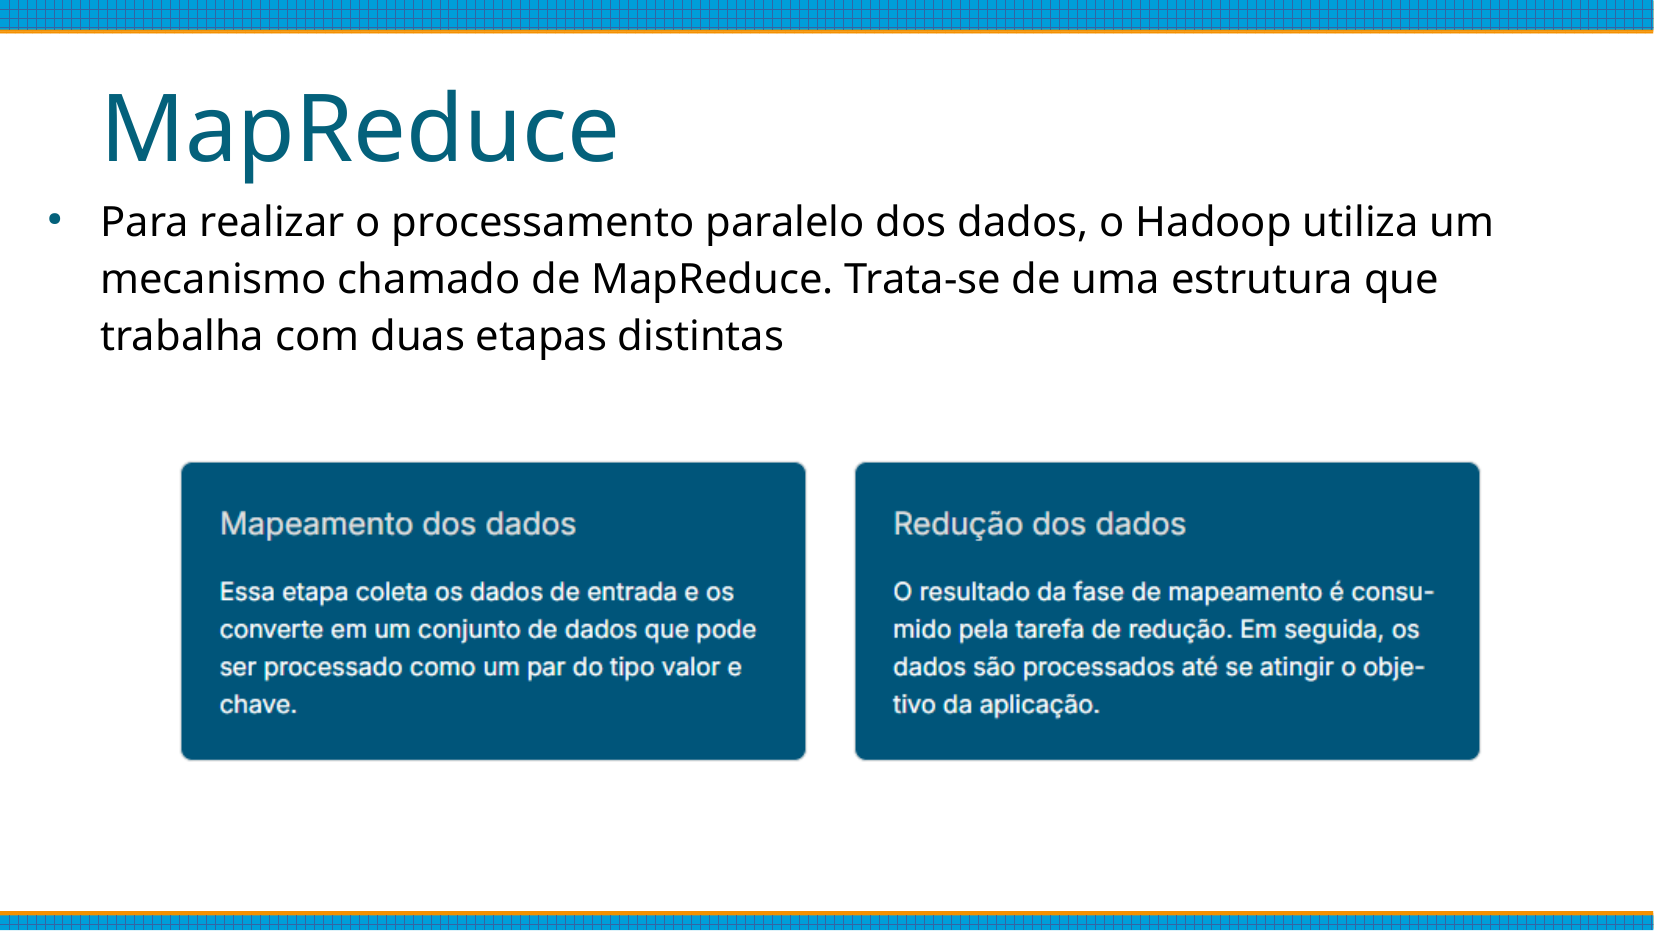

# MapReduce
Para realizar o processamento paralelo dos dados, o Hadoop utiliza um mecanismo chamado de MapReduce. Trata-se de uma estrutura que trabalha com duas etapas distintas